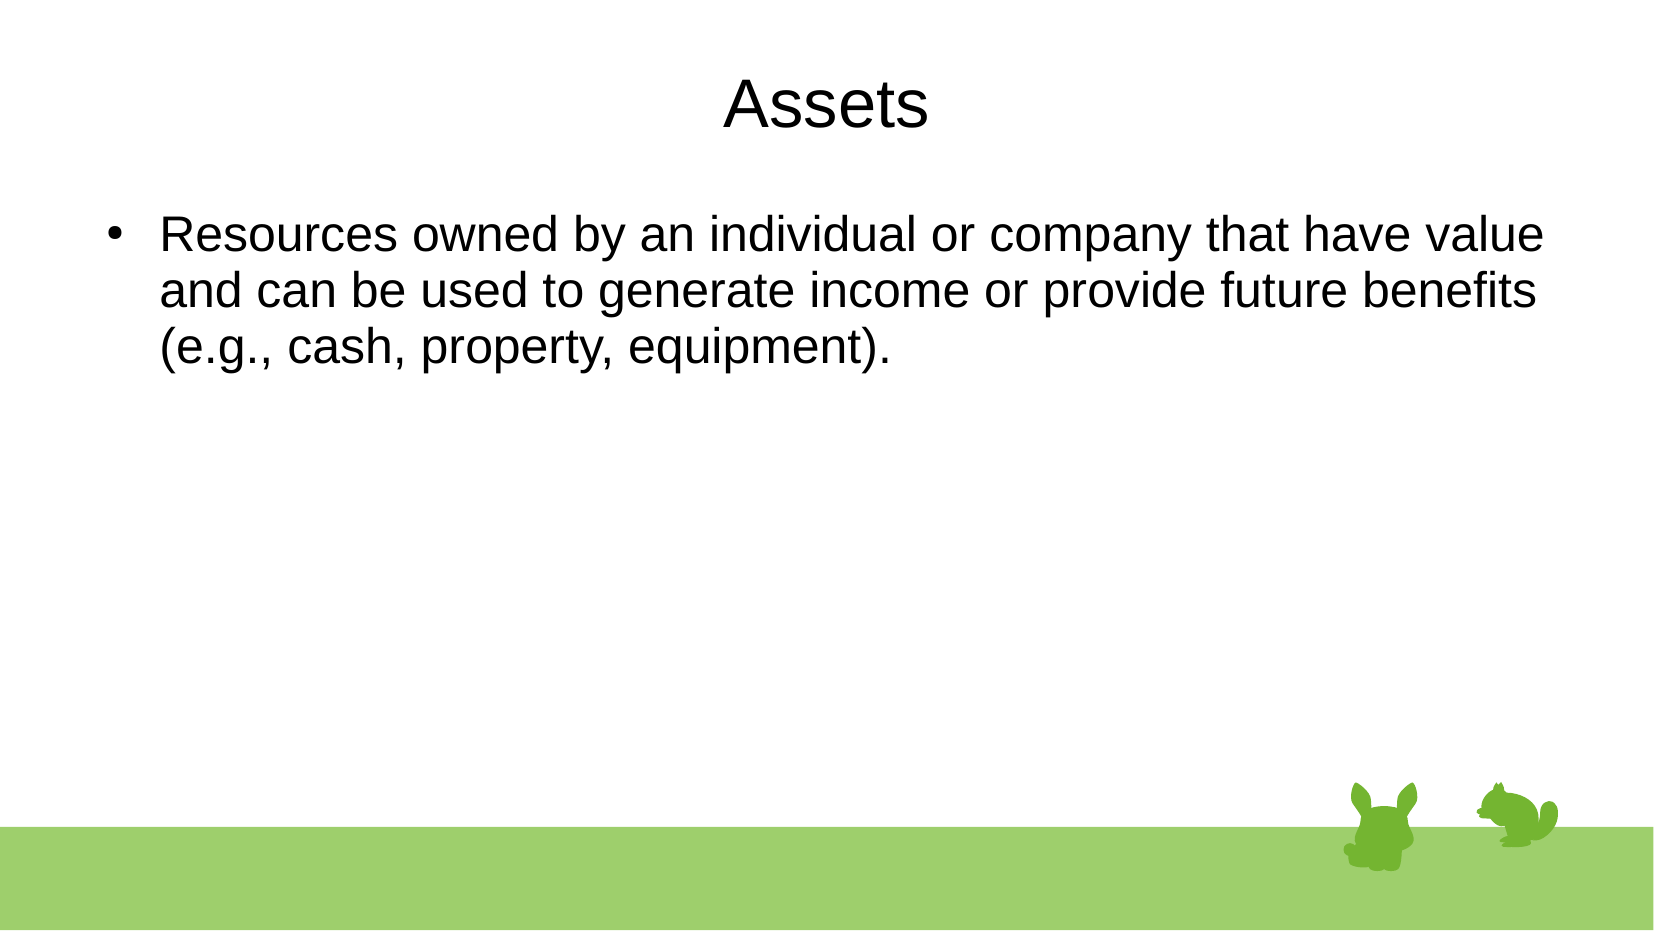

# Assets
Resources owned by an individual or company that have value and can be used to generate income or provide future benefits (e.g., cash, property, equipment).